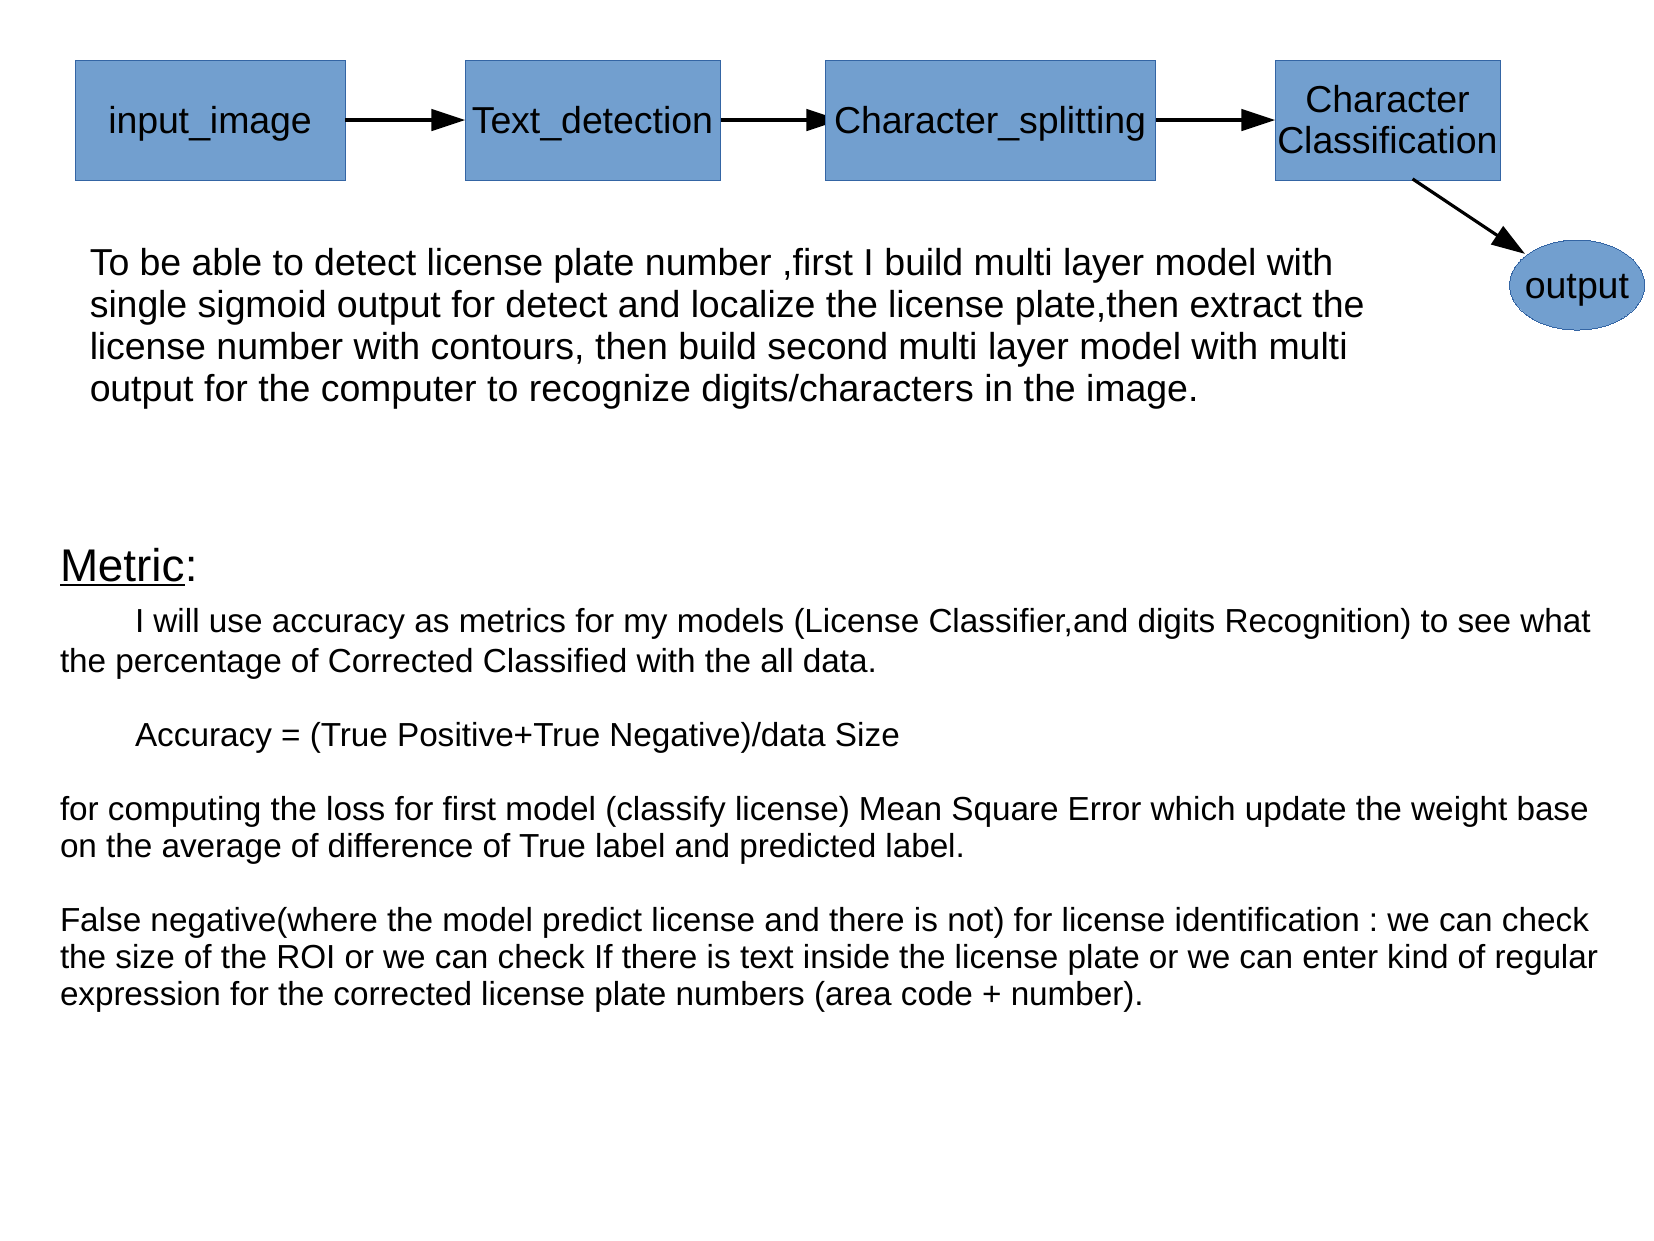

input_image
Text_detection
Character_splitting
Character
Classification
To be able to detect license plate number ,first I build multi layer model with single sigmoid output for detect and localize the license plate,then extract the license number with contours, then build second multi layer model with multi output for the computer to recognize digits/characters in the image.
output
# Metric: I will use accuracy as metrics for my models (License Classifier,and digits Recognition) to see what the percentage of Corrected Classified with the all data. Accuracy = (True Positive+True Negative)/data Size for computing the loss for first model (classify license) Mean Square Error which update the weight base on the average of difference of True label and predicted label. False negative(where the model predict license and there is not) for license identification : we can check the size of the ROI or we can check If there is text inside the license plate or we can enter kind of regular expression for the corrected license plate numbers (area code + number).